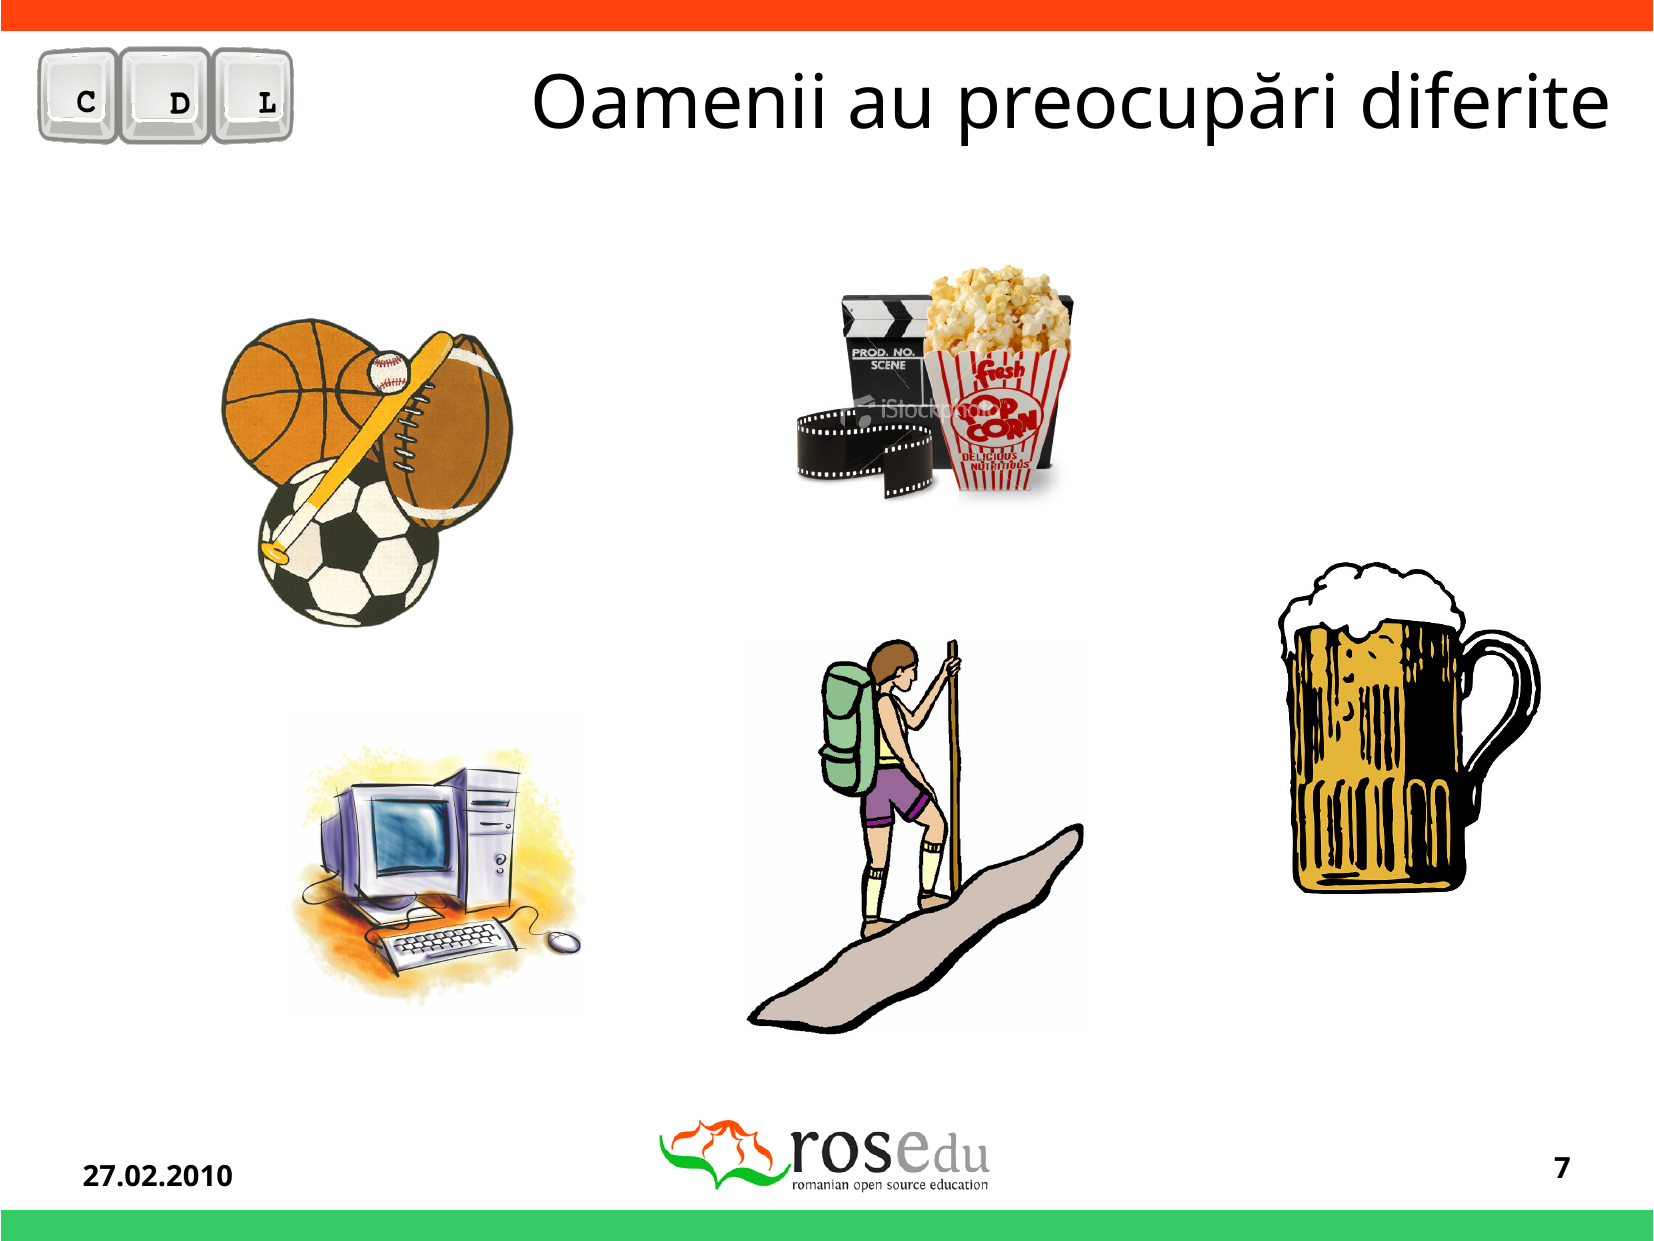

# Oamenii au preocupări diferite
7
27.02.2010